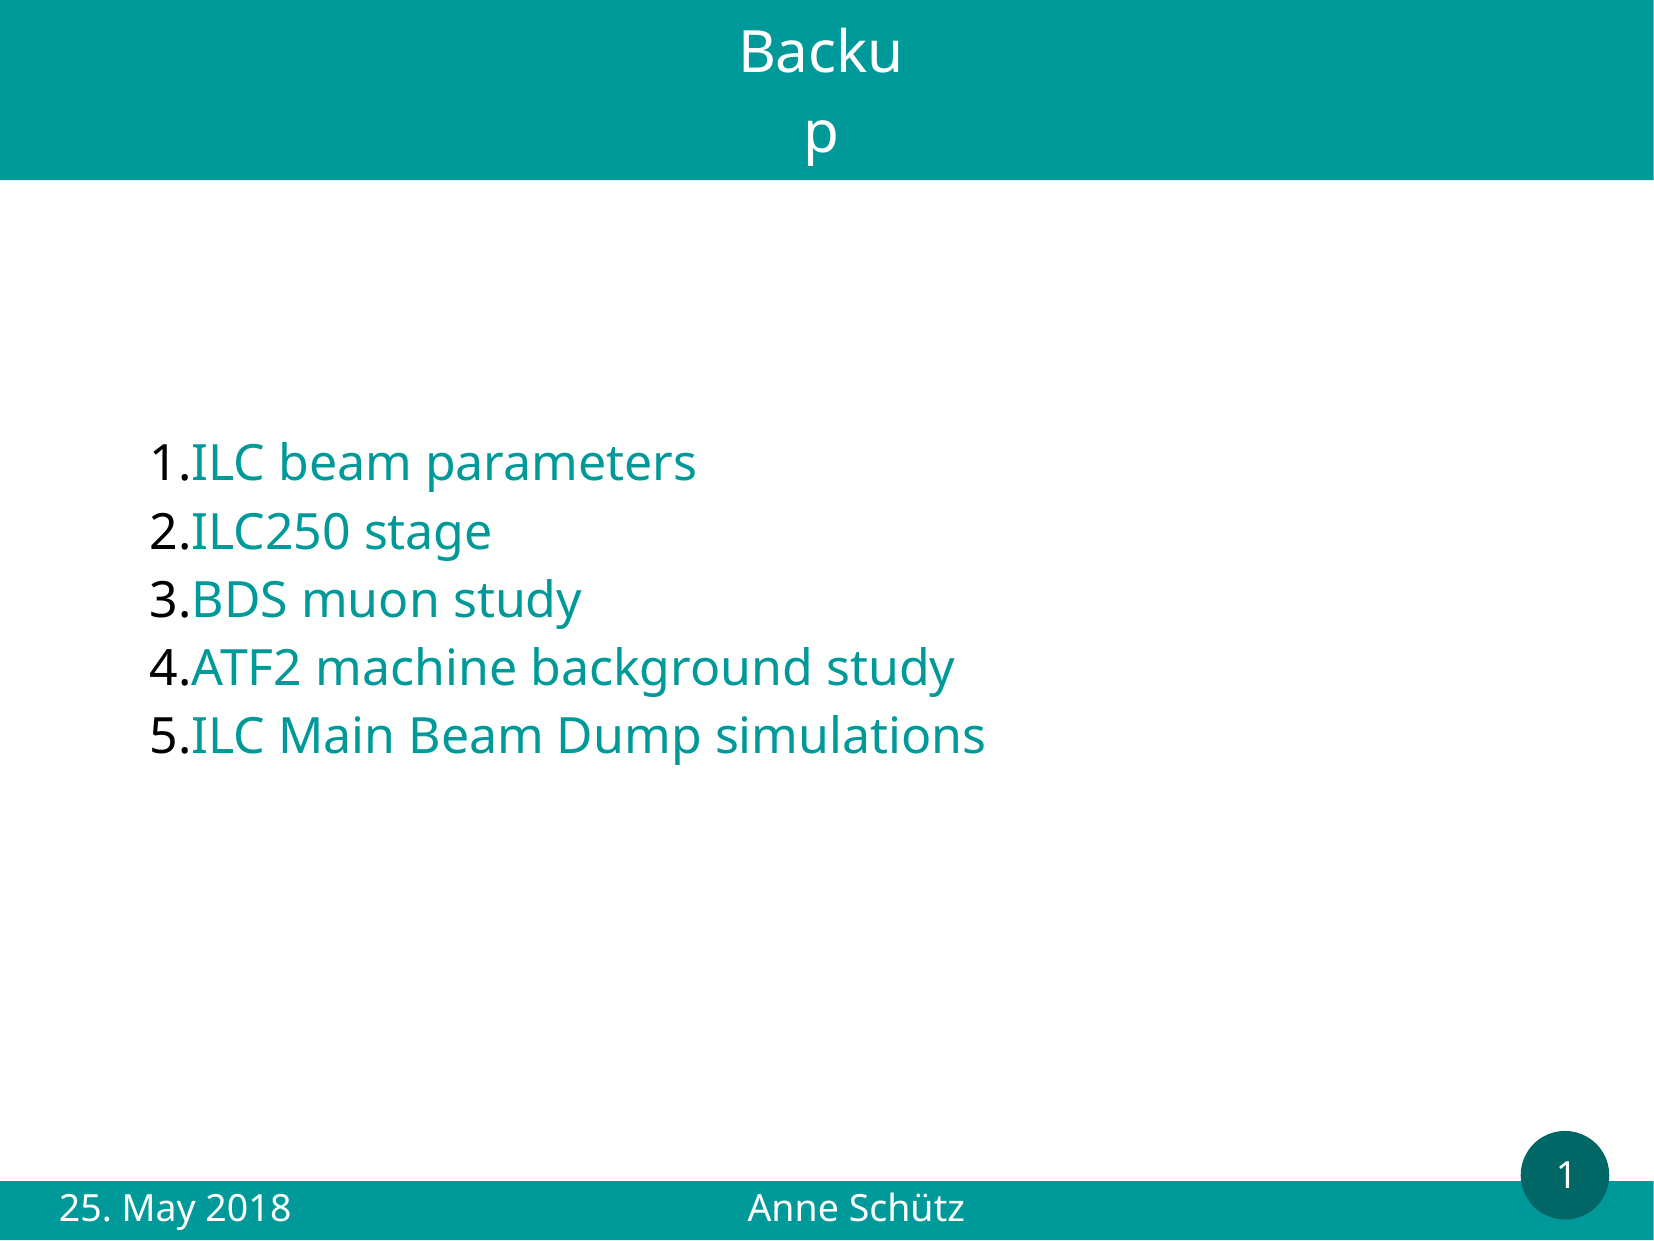

# Backup
ILC beam parameters
ILC250 stage
BDS muon study
ATF2 machine background study
ILC Main Beam Dump simulations